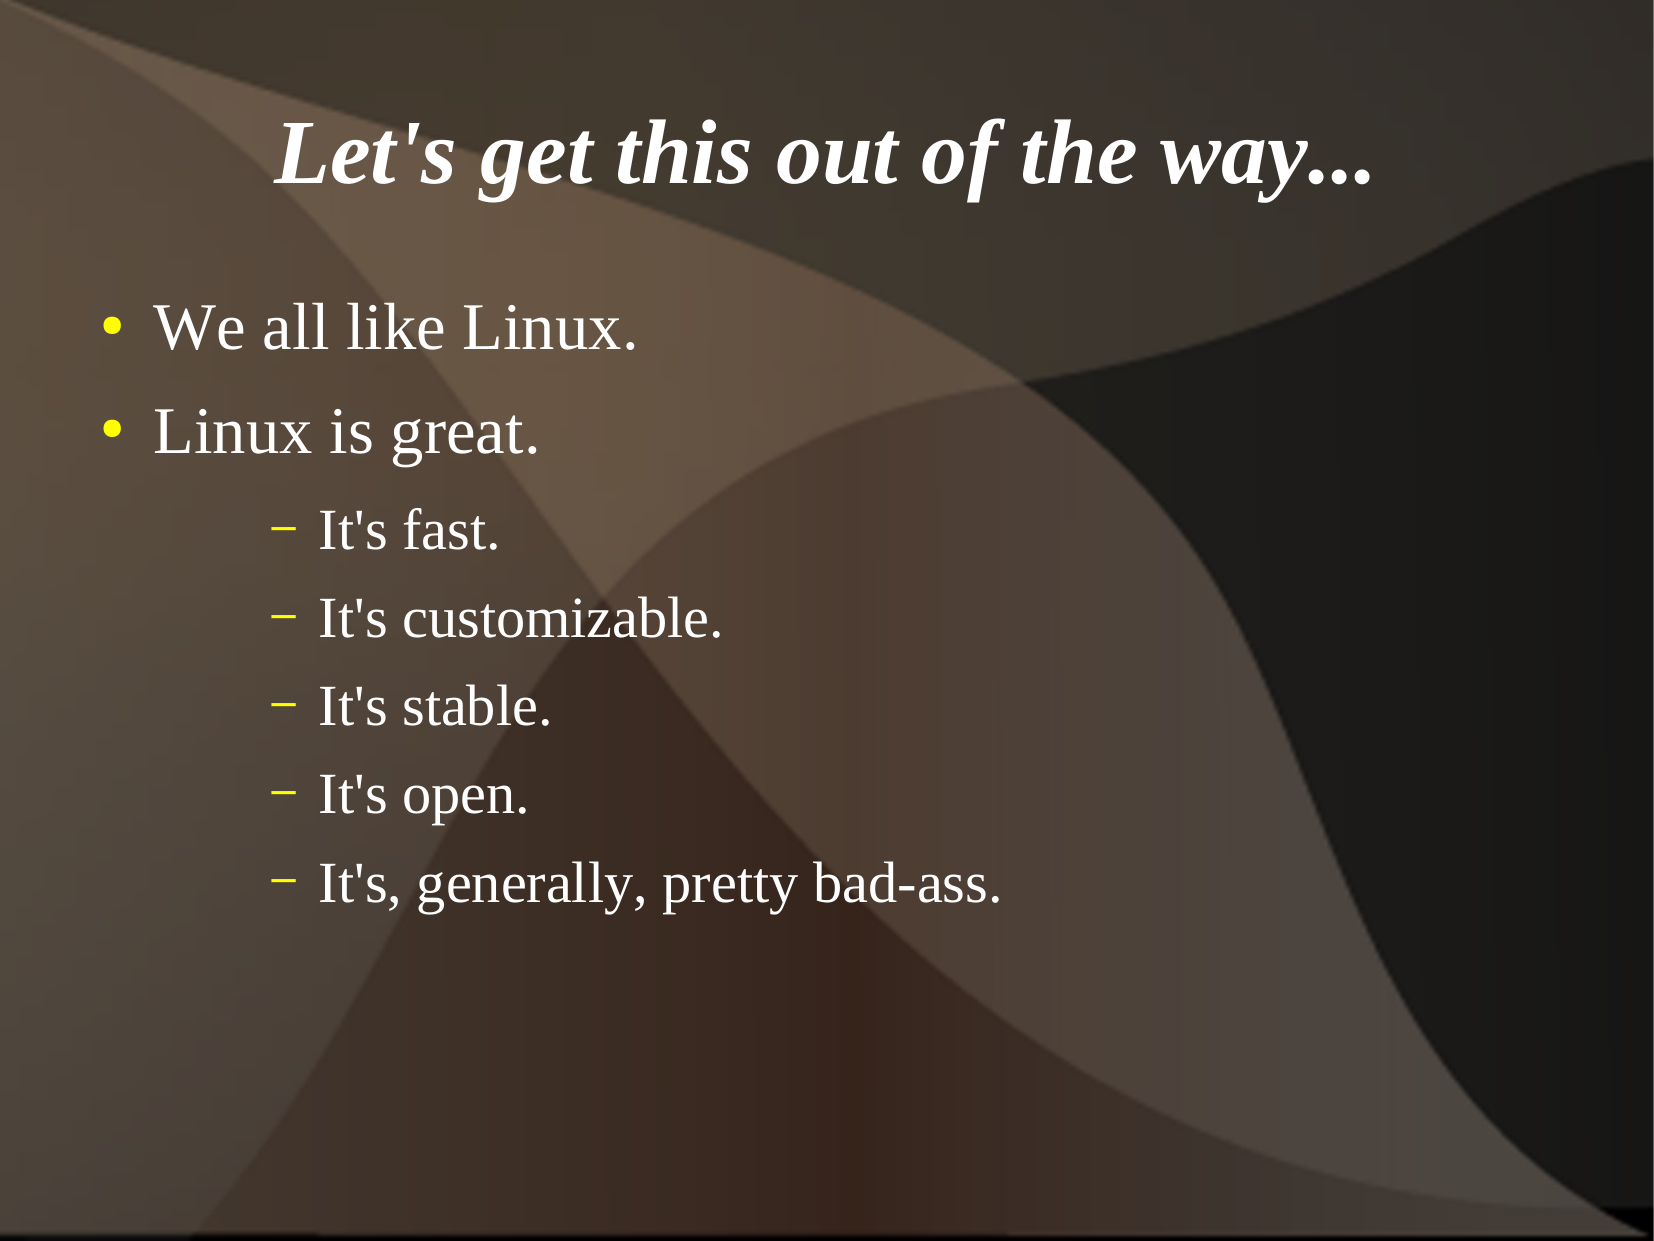

# Let's get this out of the way...
We all like Linux.
Linux is great.
It's fast.
It's customizable.
It's stable.
It's open.
It's, generally, pretty bad-ass.